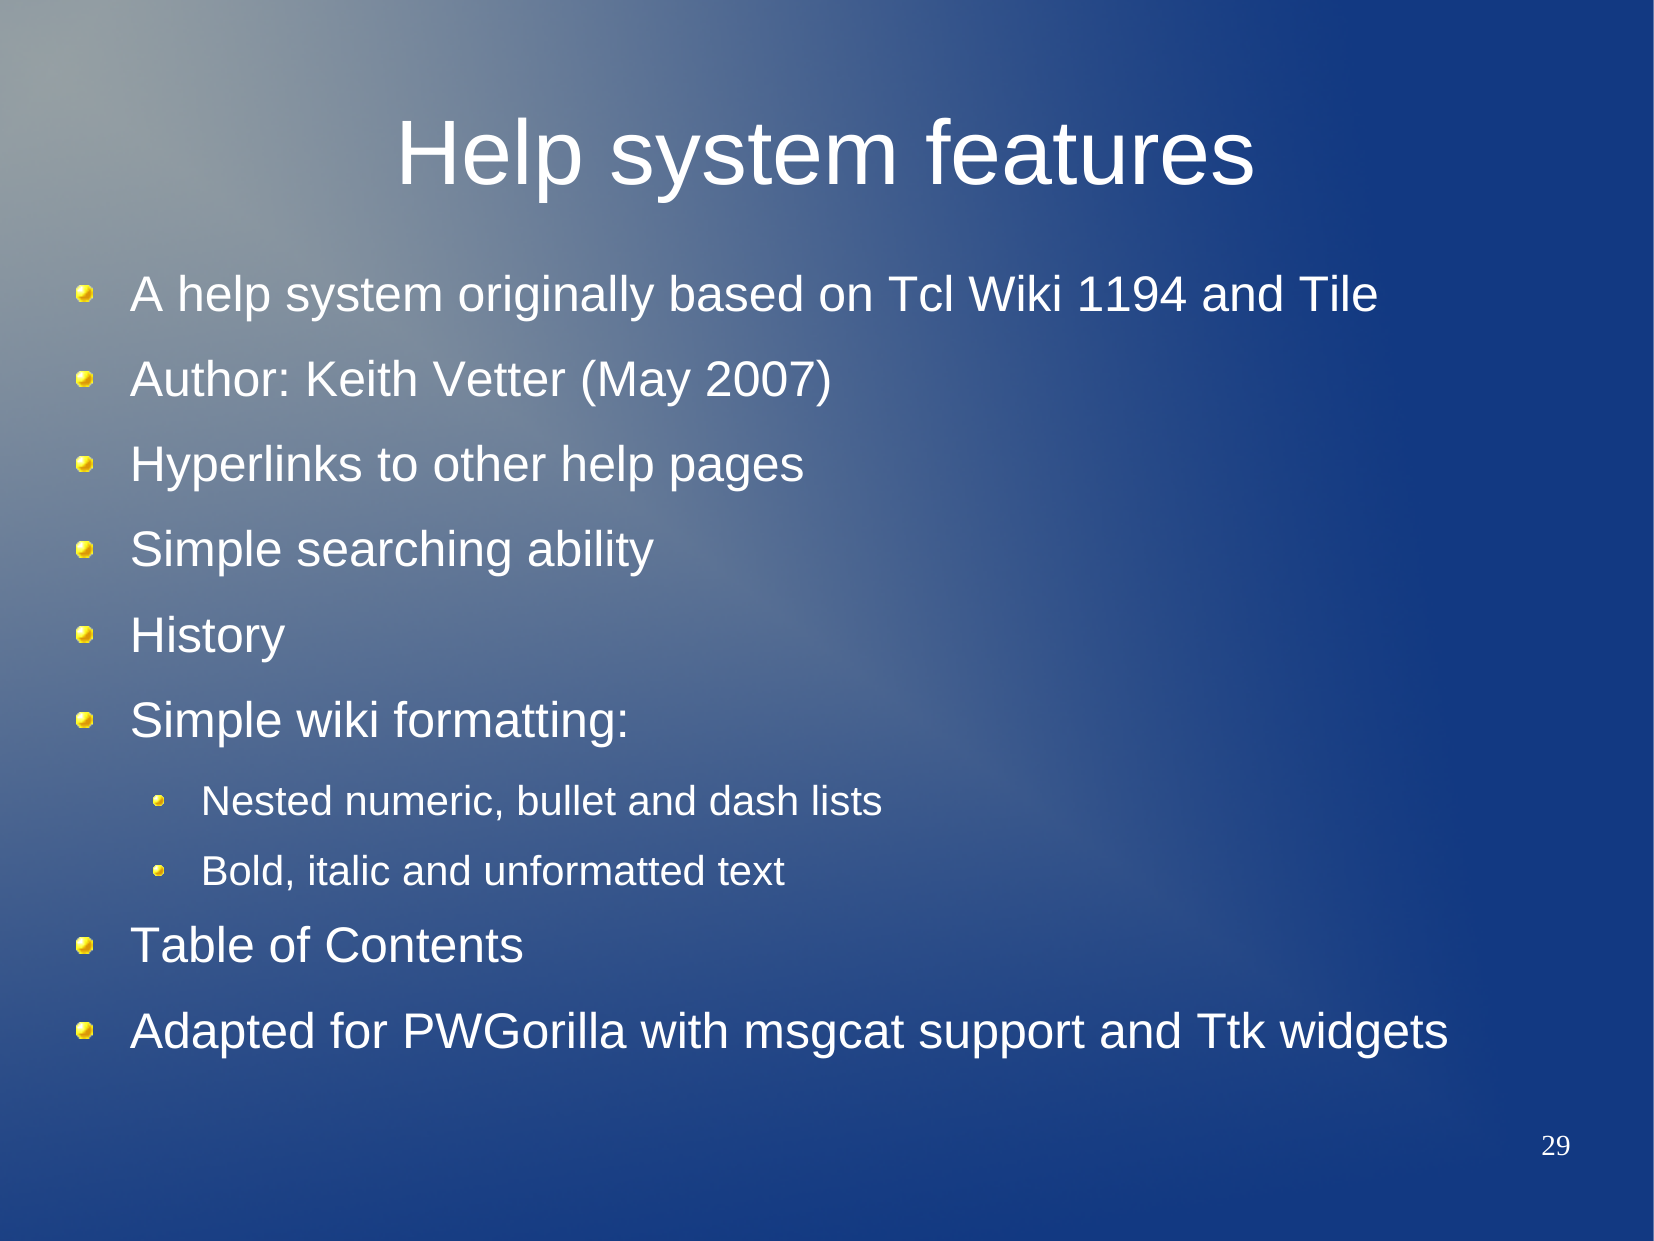

# Help system features
A help system originally based on Tcl Wiki 1194 and Tile
Author: Keith Vetter (May 2007)
Hyperlinks to other help pages
Simple searching ability
History
Simple wiki formatting:
Nested numeric, bullet and dash lists
Bold, italic and unformatted text
Table of Contents
Adapted for PWGorilla with msgcat support and Ttk widgets
29